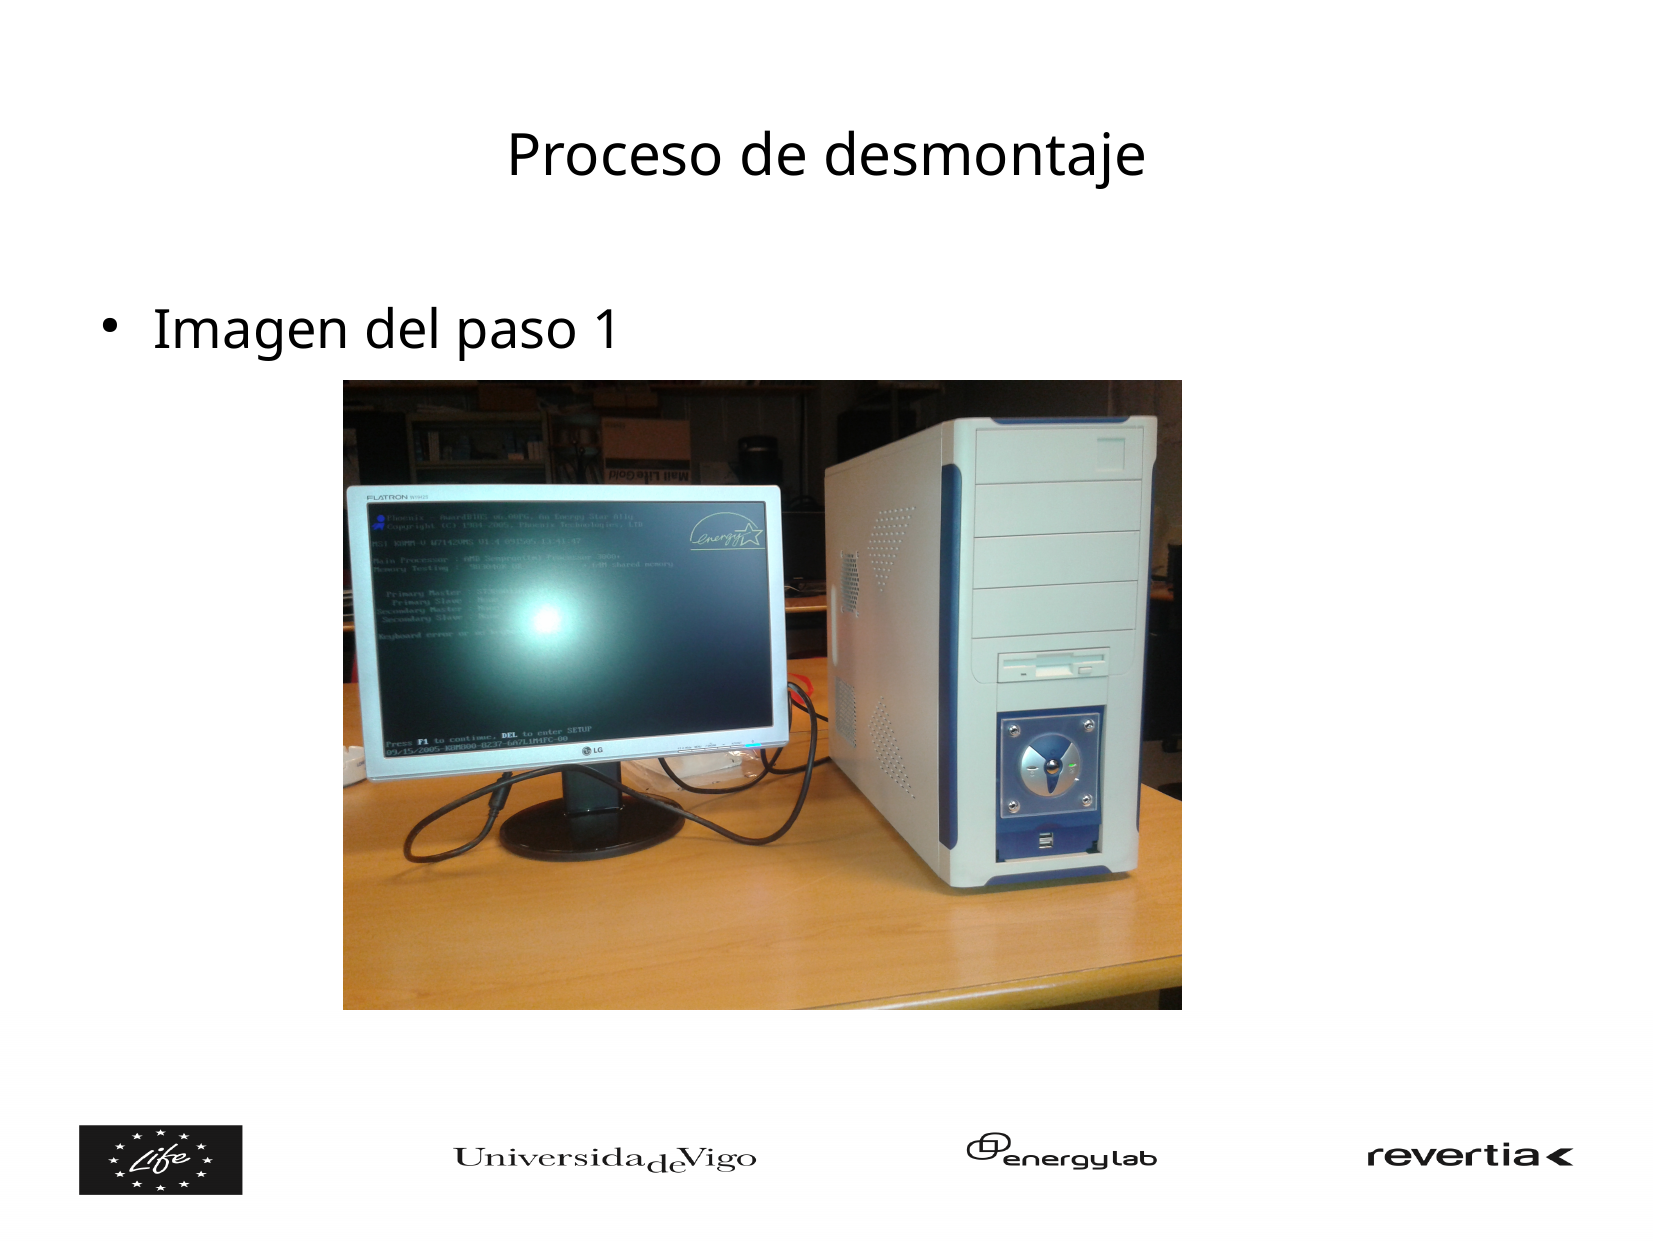

# Proceso de desmontaje
Imagen del paso 1